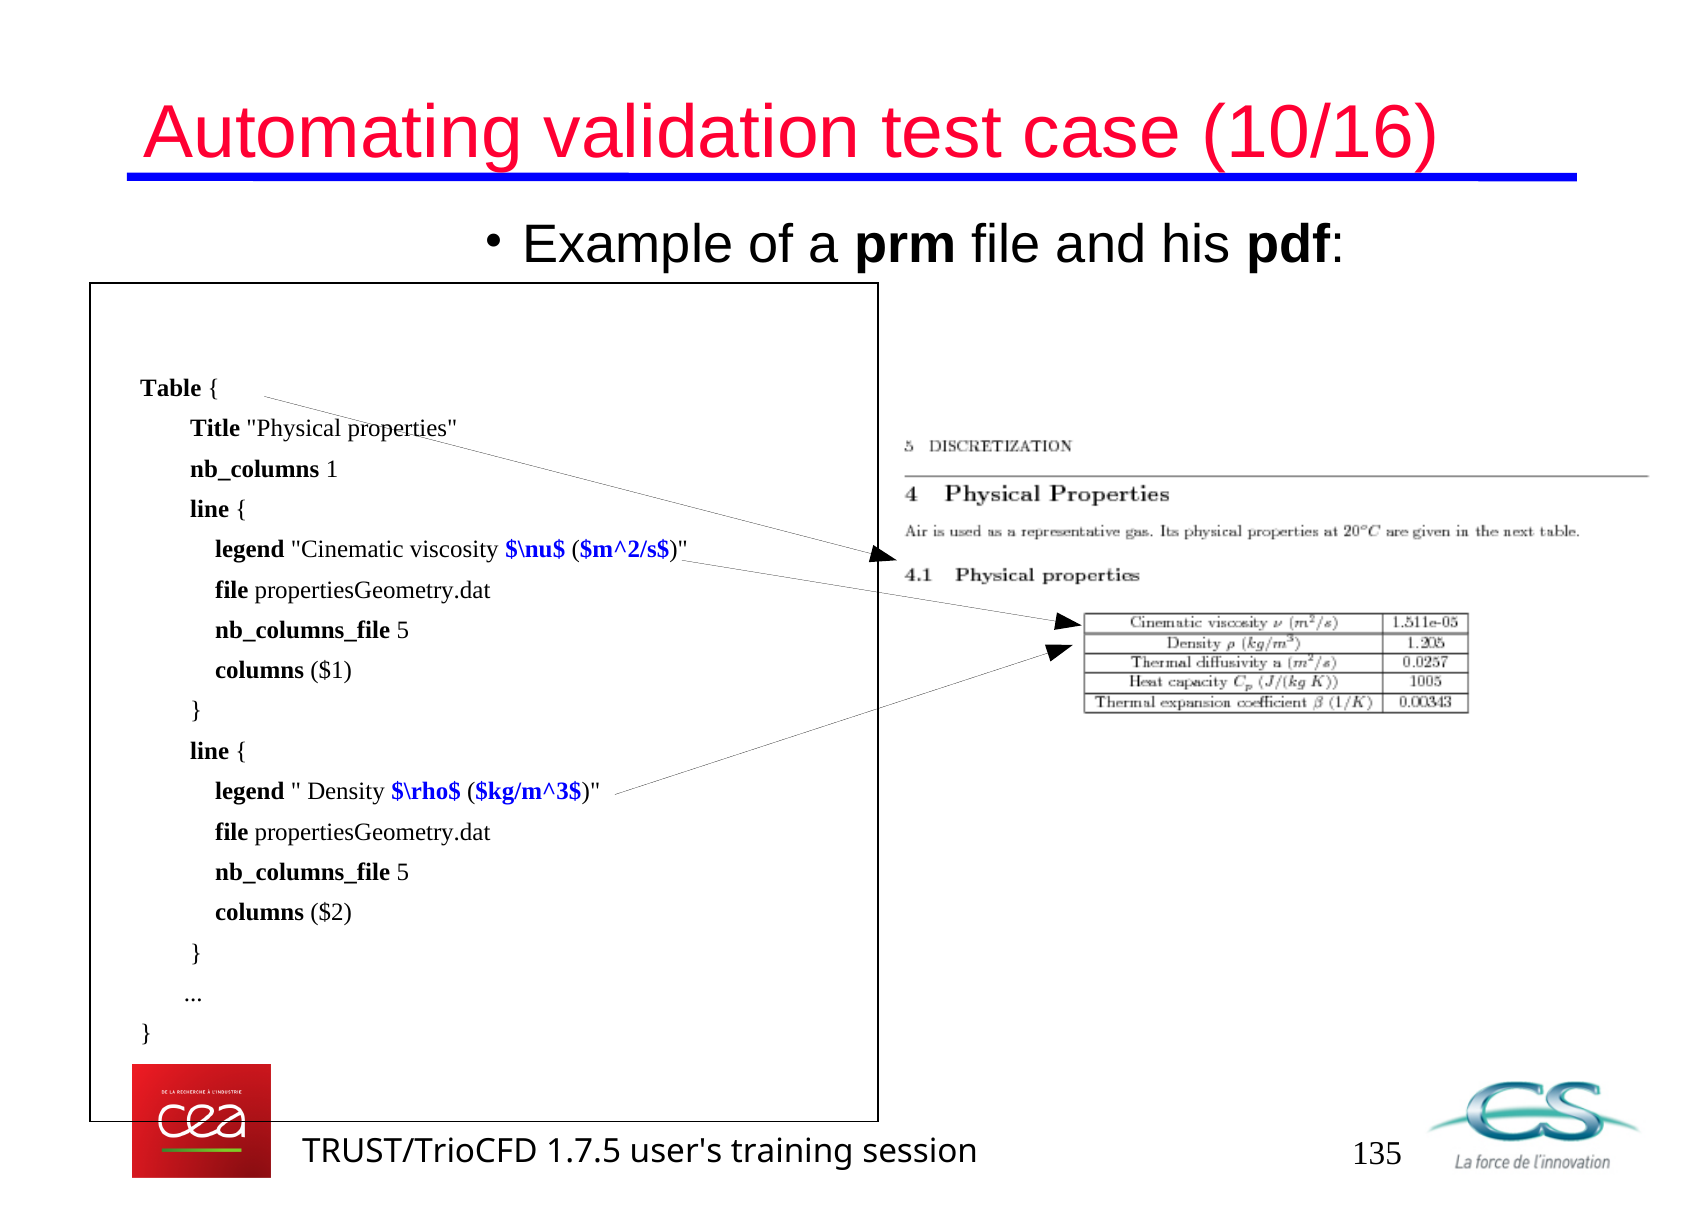

# Automating validation test case (10/16)
Example of a prm file and his pdf:
Table {
 Title "Physical properties"
 nb_columns 1
 line {
 legend "Cinematic viscosity $\nu$ ($m^2/s$)"
 file propertiesGeometry.dat
 nb_columns_file 5
 columns ($1)
 }
 line {
 legend " Density $\rho$ ($kg/m^3$)"
 file propertiesGeometry.dat
 nb_columns_file 5
 columns ($2)
 }
 ...
}
TRUST/TrioCFD 1.7.5 user's training session
135